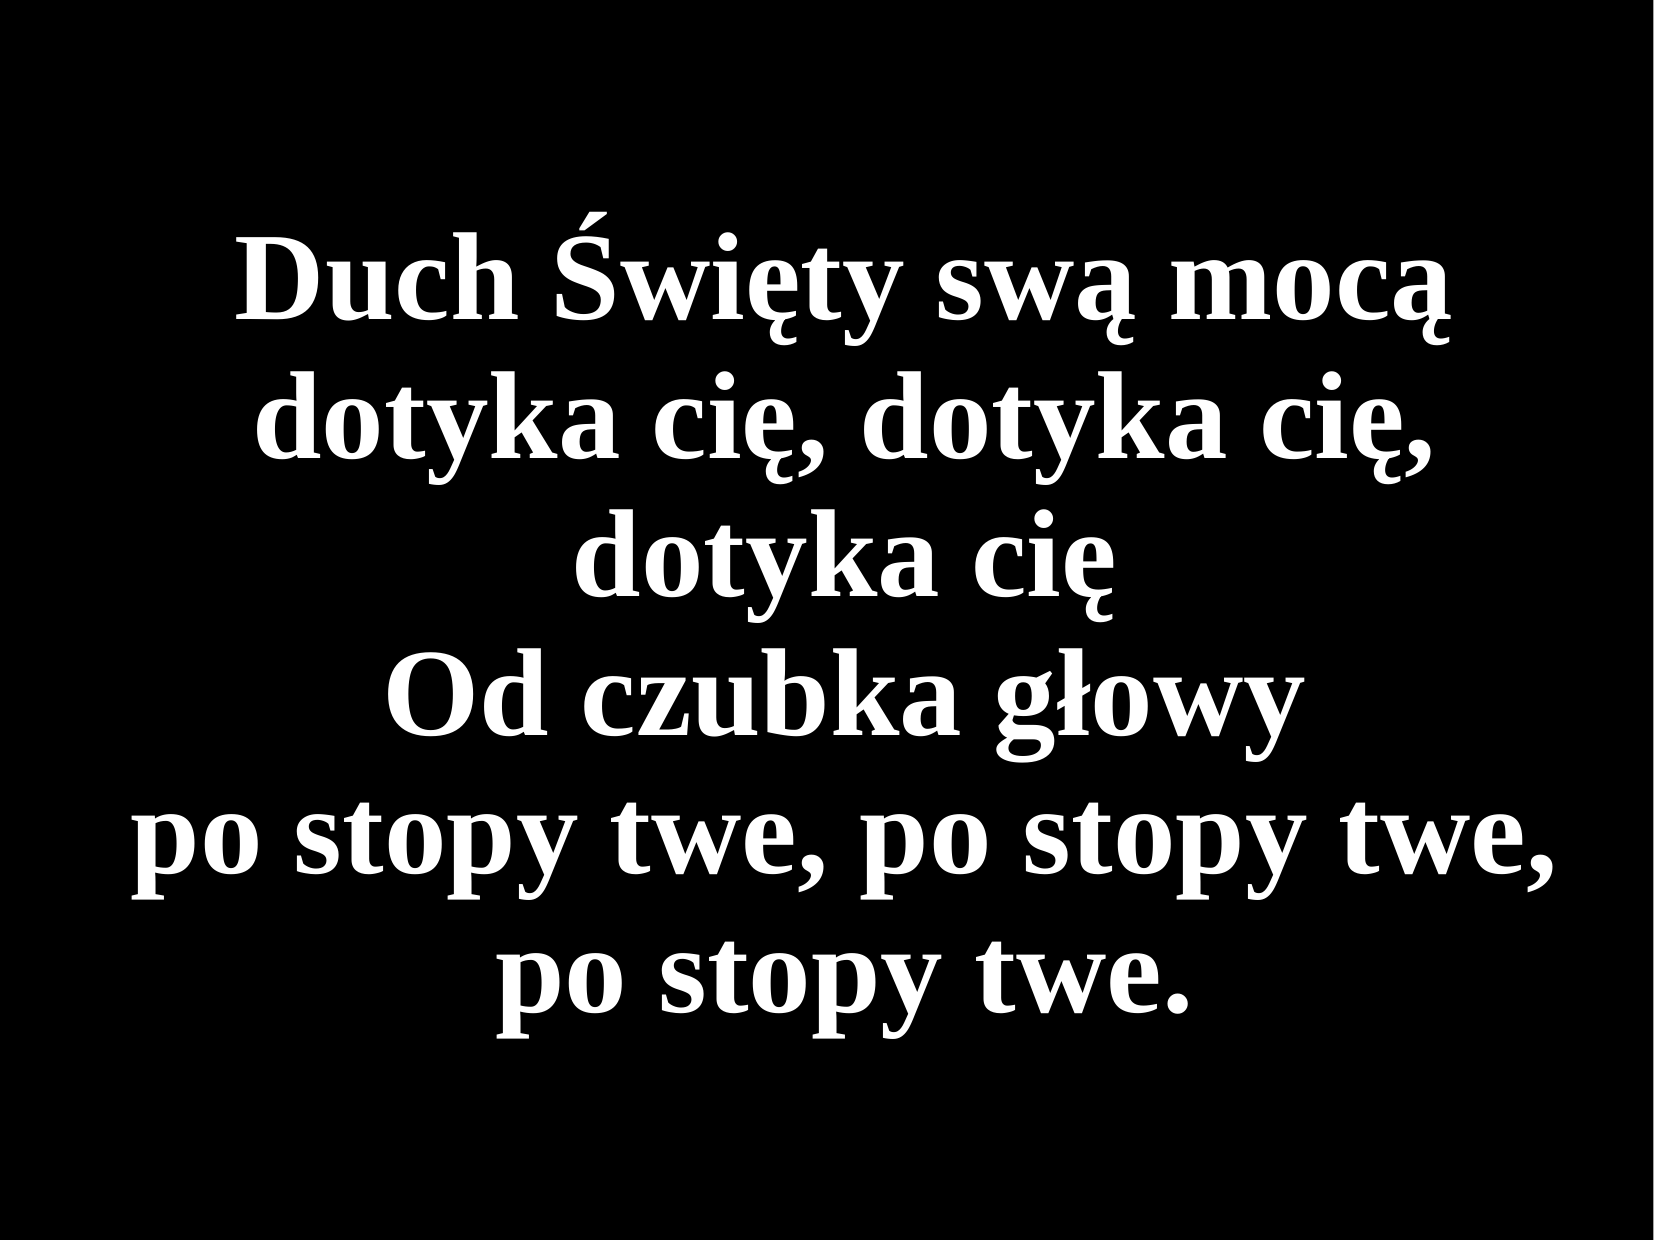

# Duch Święty swą mocą
dotyka cię, dotyka cię,
dotyka cię
Od czubka głowy
po stopy twe, po stopy twe,
po stopy twe.